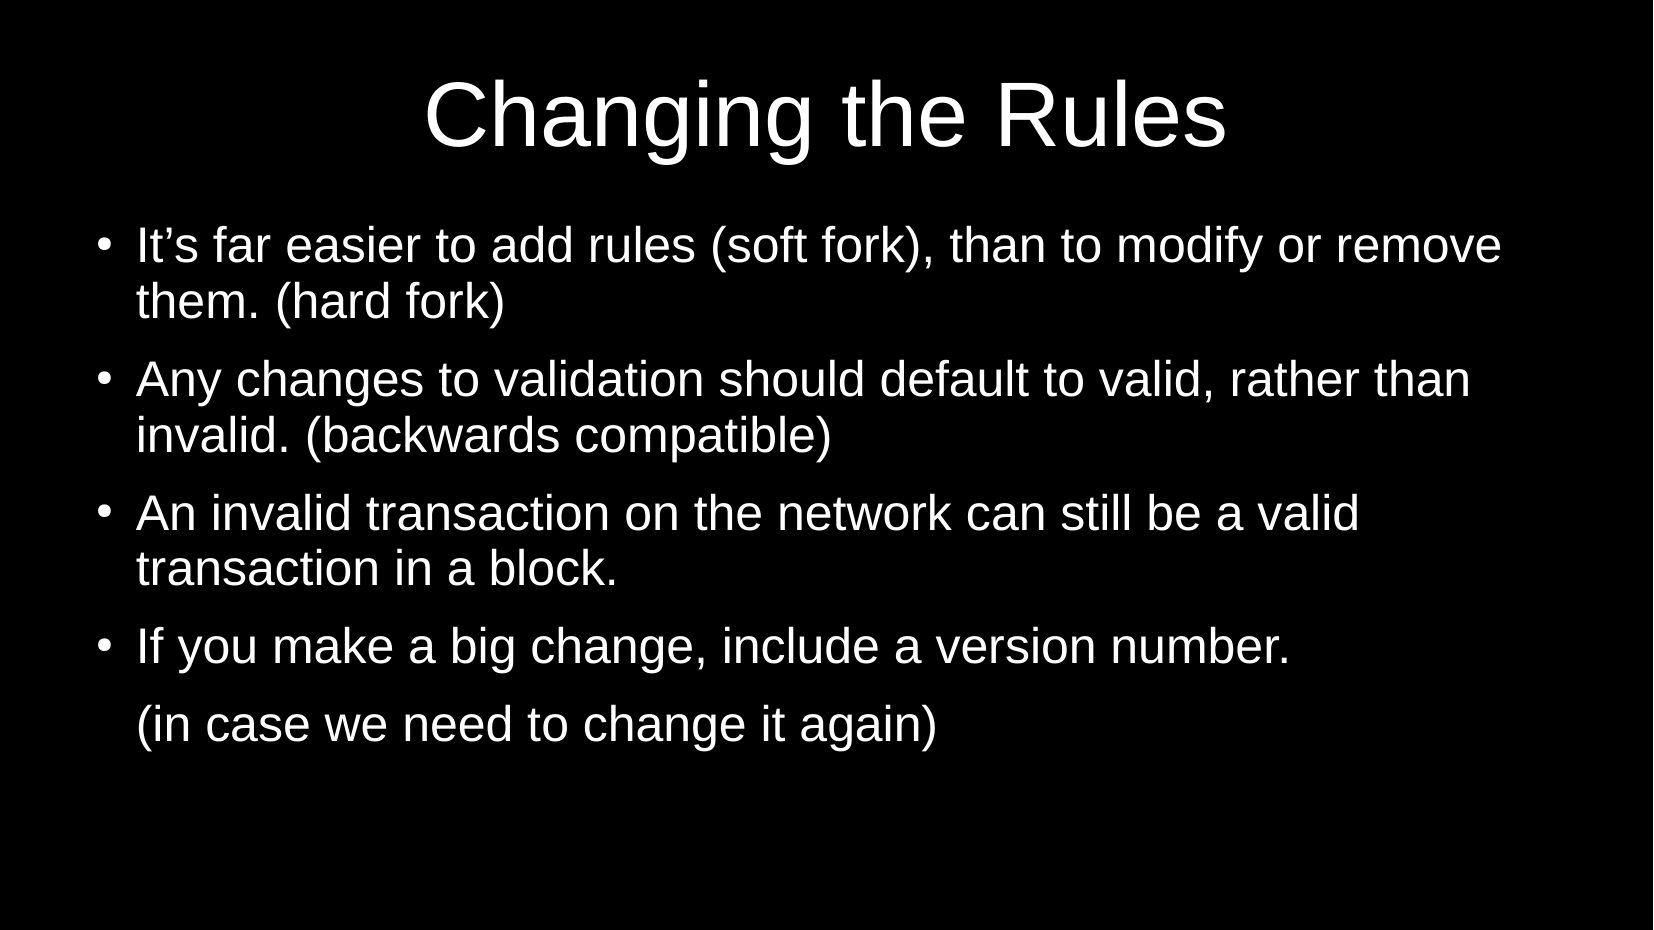

# Changing the Rules
It’s far easier to add rules (soft fork), than to modify or remove them. (hard fork)
Any changes to validation should default to valid, rather than invalid. (backwards compatible)
An invalid transaction on the network can still be a valid transaction in a block.
If you make a big change, include a version number.
(in case we need to change it again)